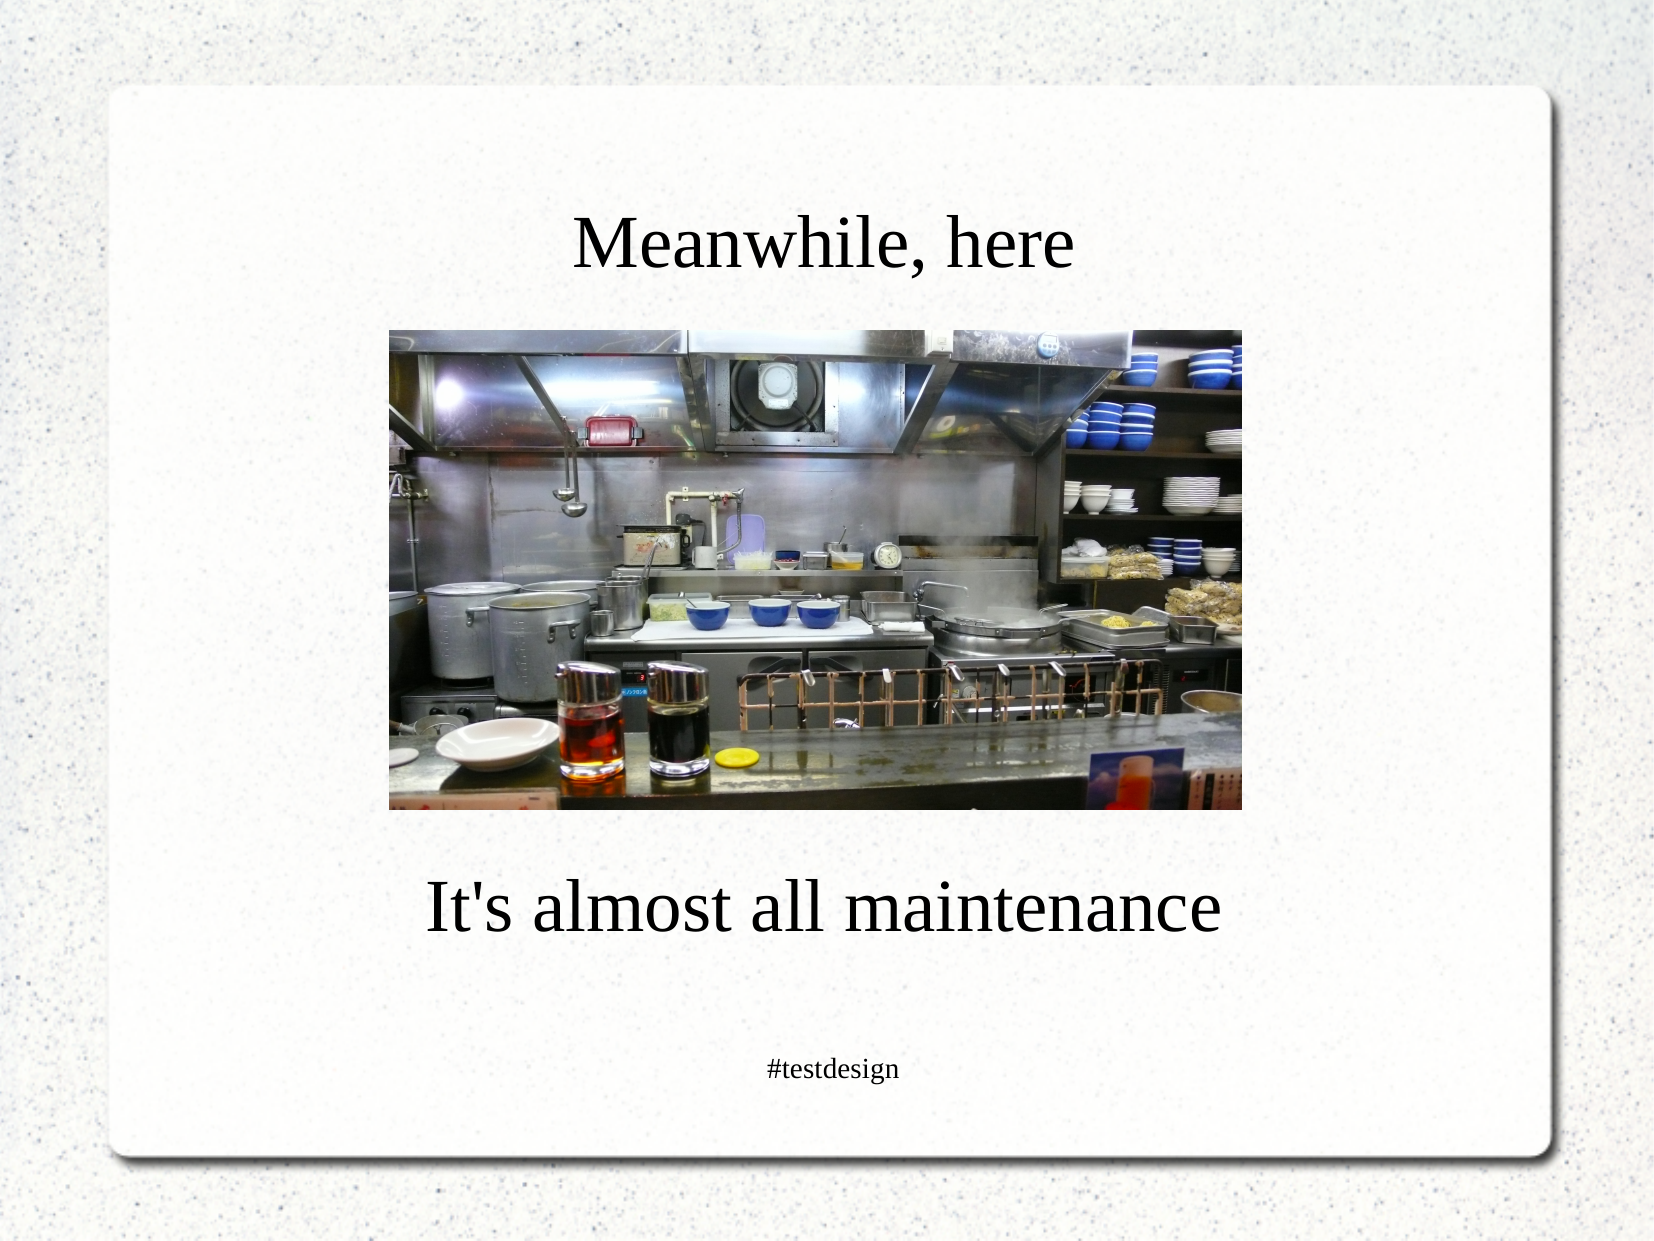

# Meanwhile, here
It's almost all maintenance
#testdesign